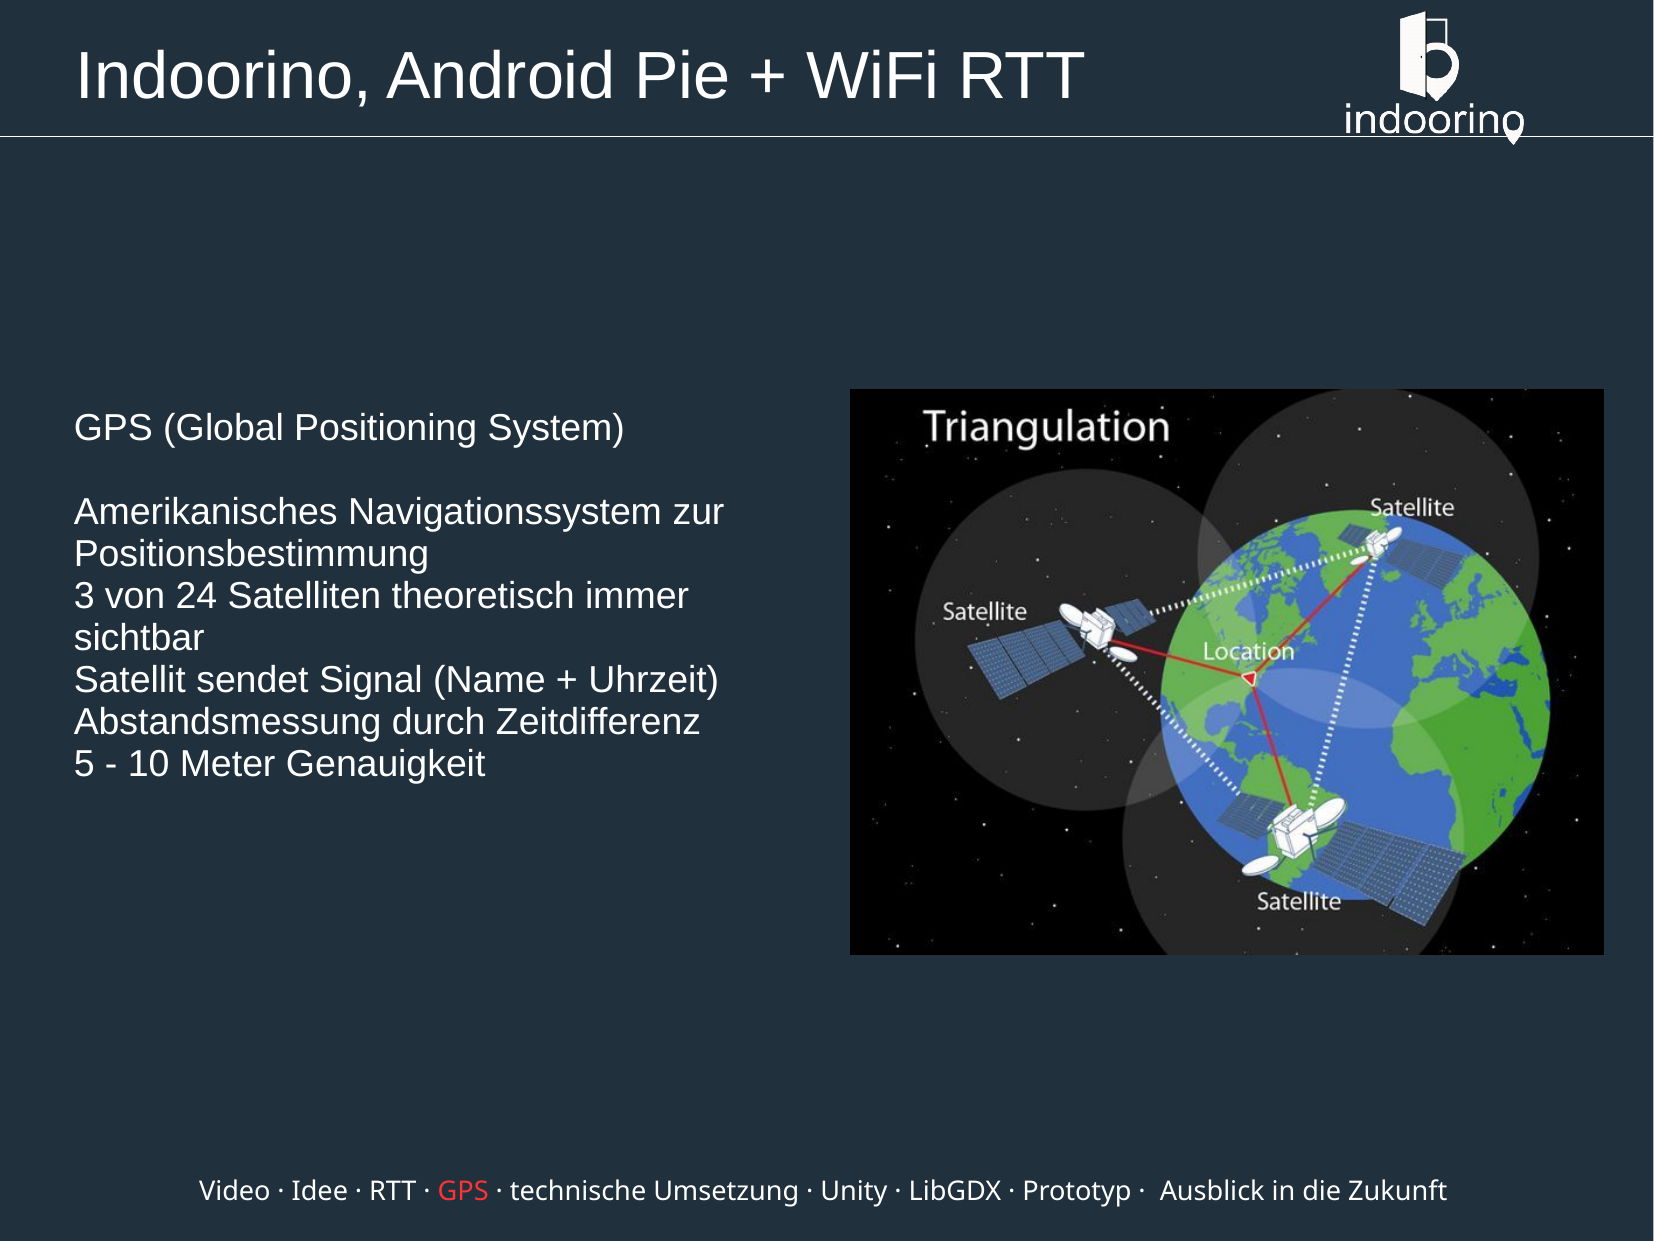

Indoorino, Android Pie + WiFi RTT
GPS (Global Positioning System)
Amerikanisches Navigationssystem zur Positionsbestimmung
3 von 24 Satelliten theoretisch immer sichtbar
Satellit sendet Signal (Name + Uhrzeit)
Abstandsmessung durch Zeitdifferenz
5 - 10 Meter Genauigkeit
Video · Idee · RTT · GPS · technische Umsetzung · Unity · LibGDX · Prototyp · Ausblick in die Zukunft